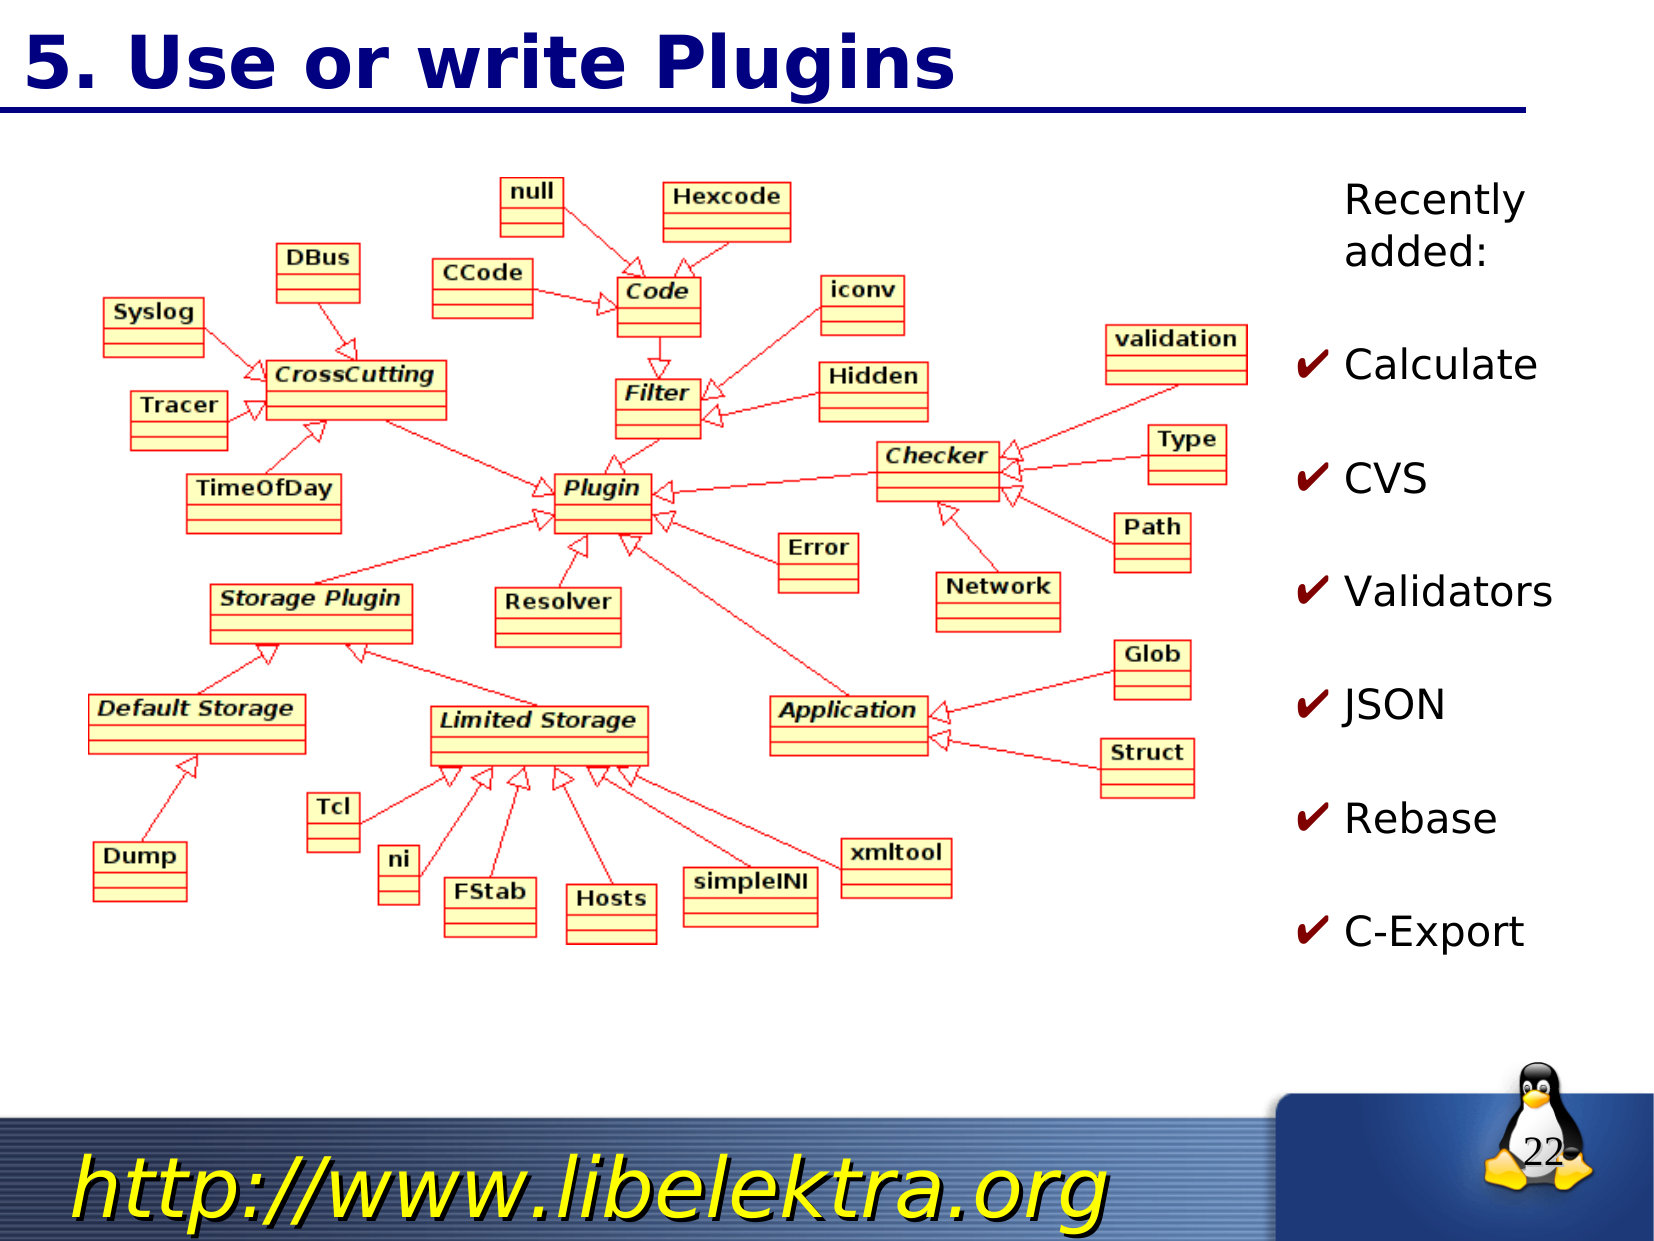

5. Use or write Plugins
# Recently added:
Calculate
CVS
Validators
JSON
Rebase
C-Export